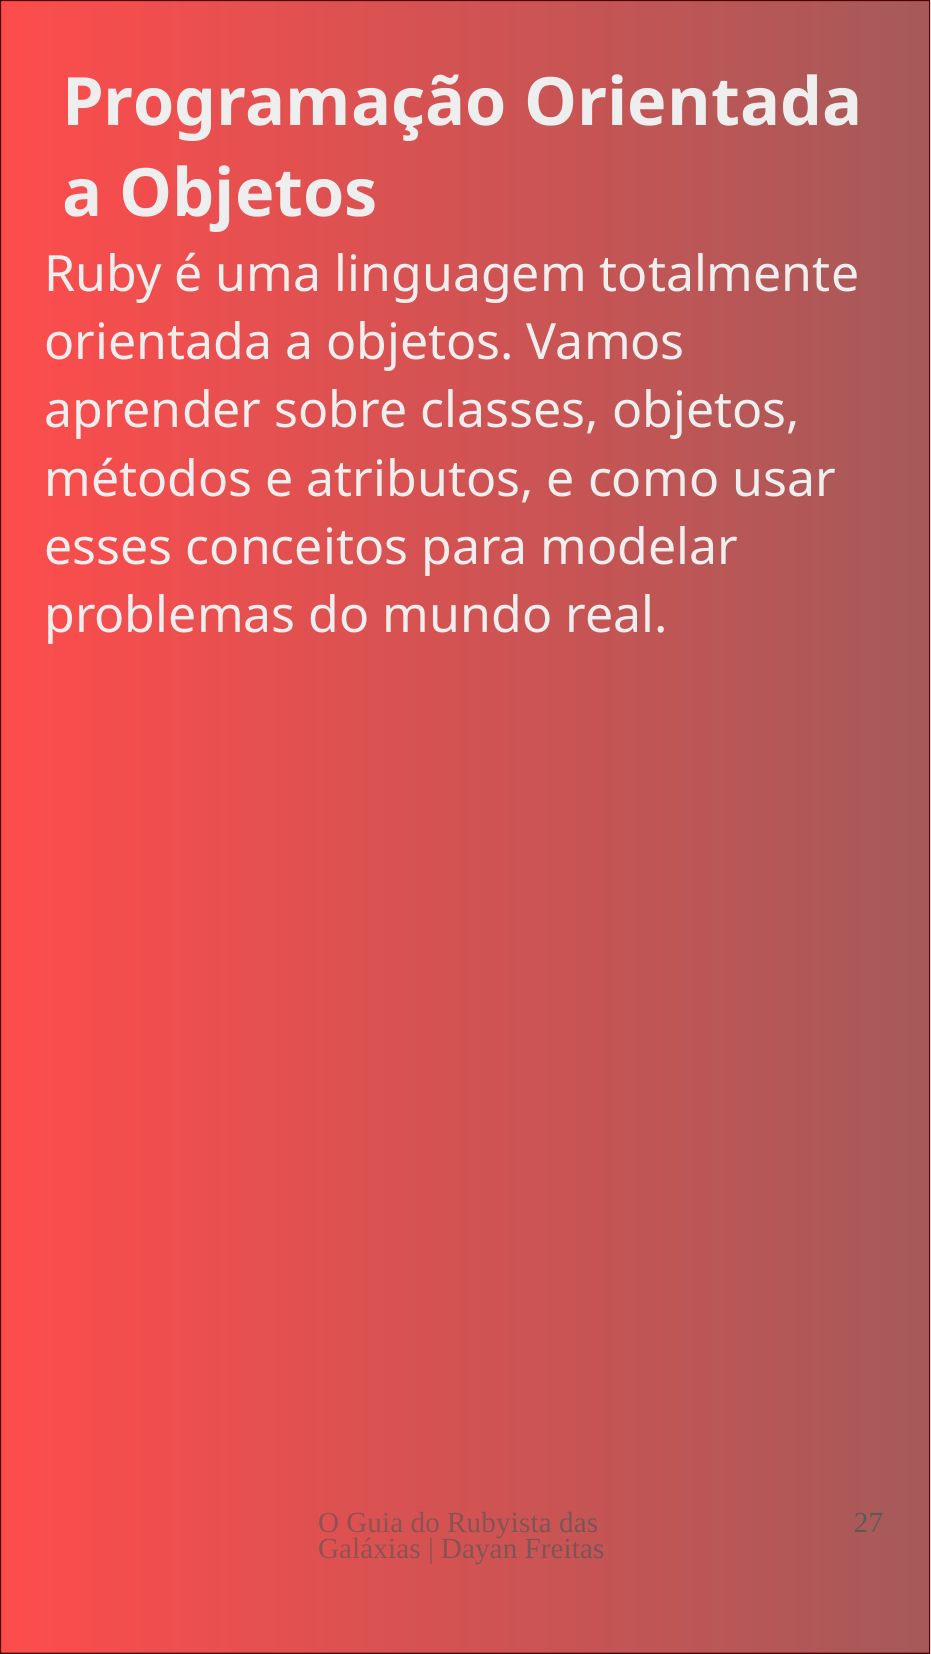

Programação Orientada a Objetos
Ruby é uma linguagem totalmente orientada a objetos. Vamos aprender sobre classes, objetos, métodos e atributos, e como usar esses conceitos para modelar problemas do mundo real.
O Guia do Rubyista das Galáxias | Dayan Freitas
27